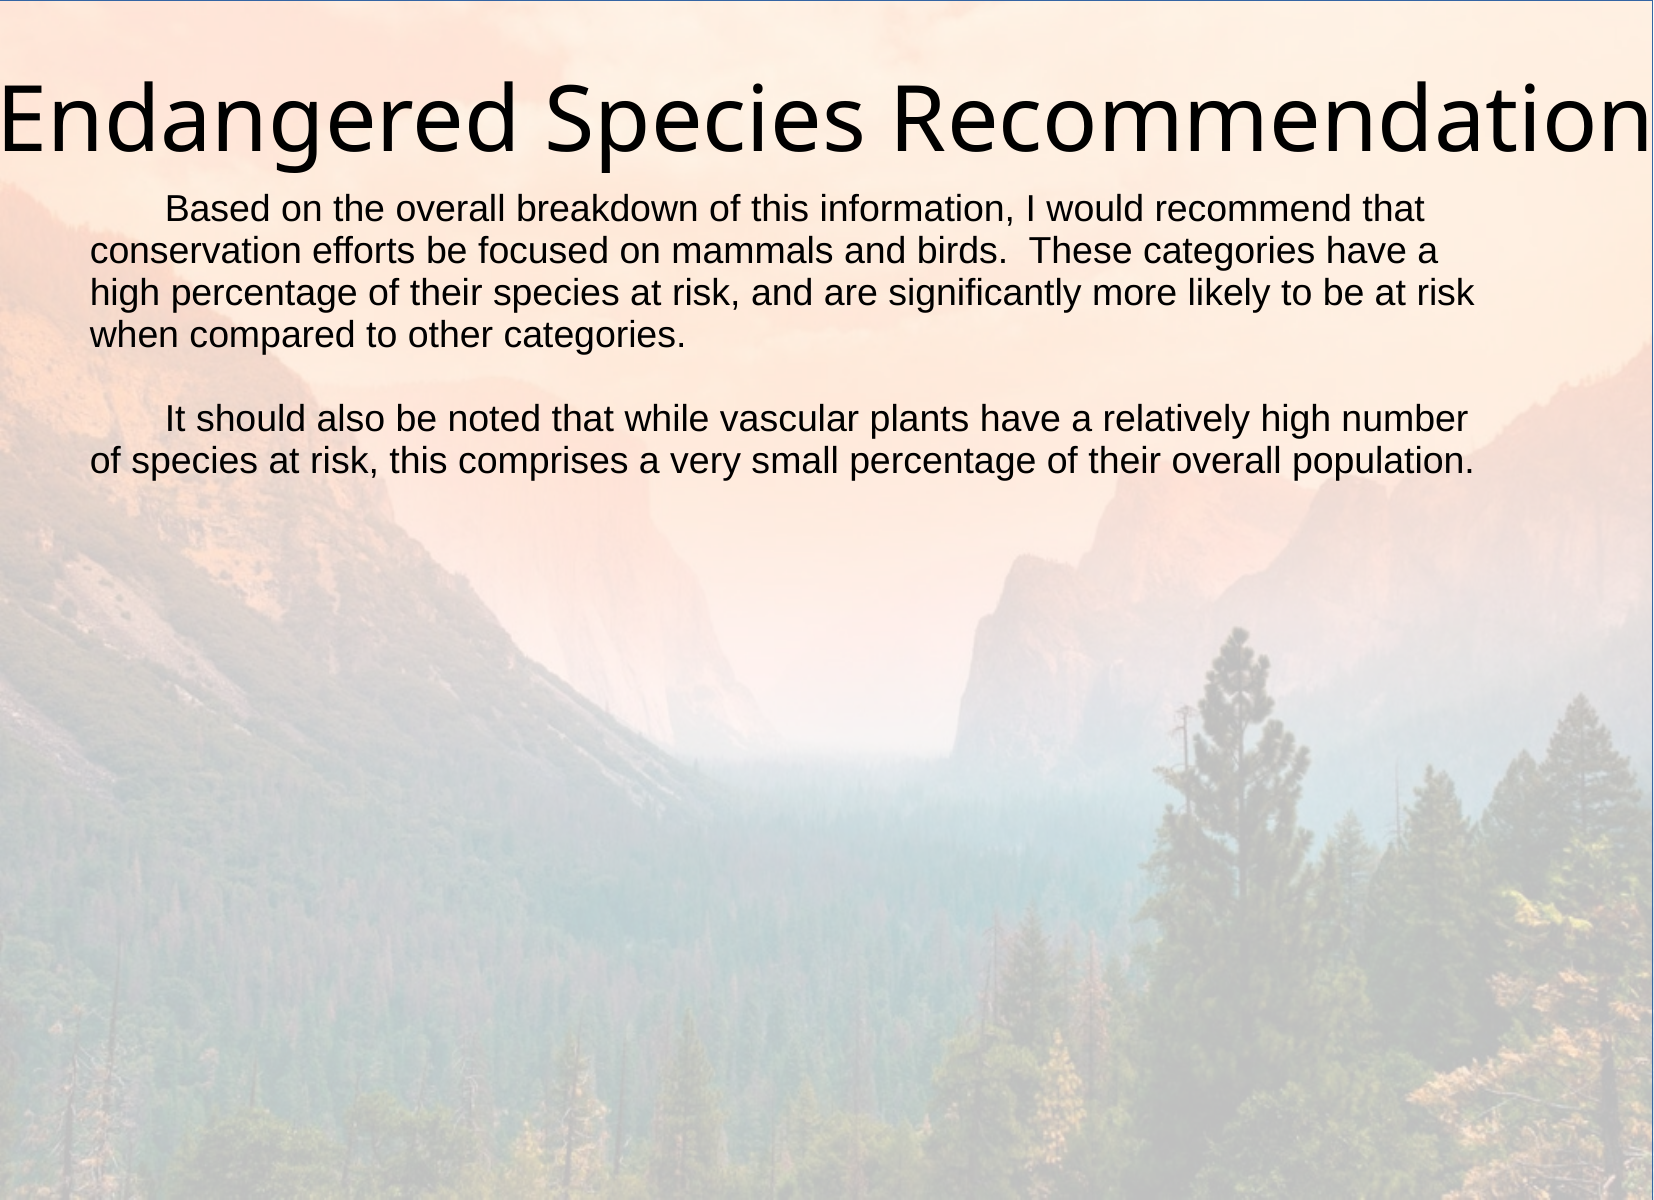

Endangered Species Recommendation
	Based on the overall breakdown of this information, I would recommend that conservation efforts be focused on mammals and birds. These categories have a high percentage of their species at risk, and are significantly more likely to be at risk when compared to other categories.
	It should also be noted that while vascular plants have a relatively high number of species at risk, this comprises a very small percentage of their overall population.